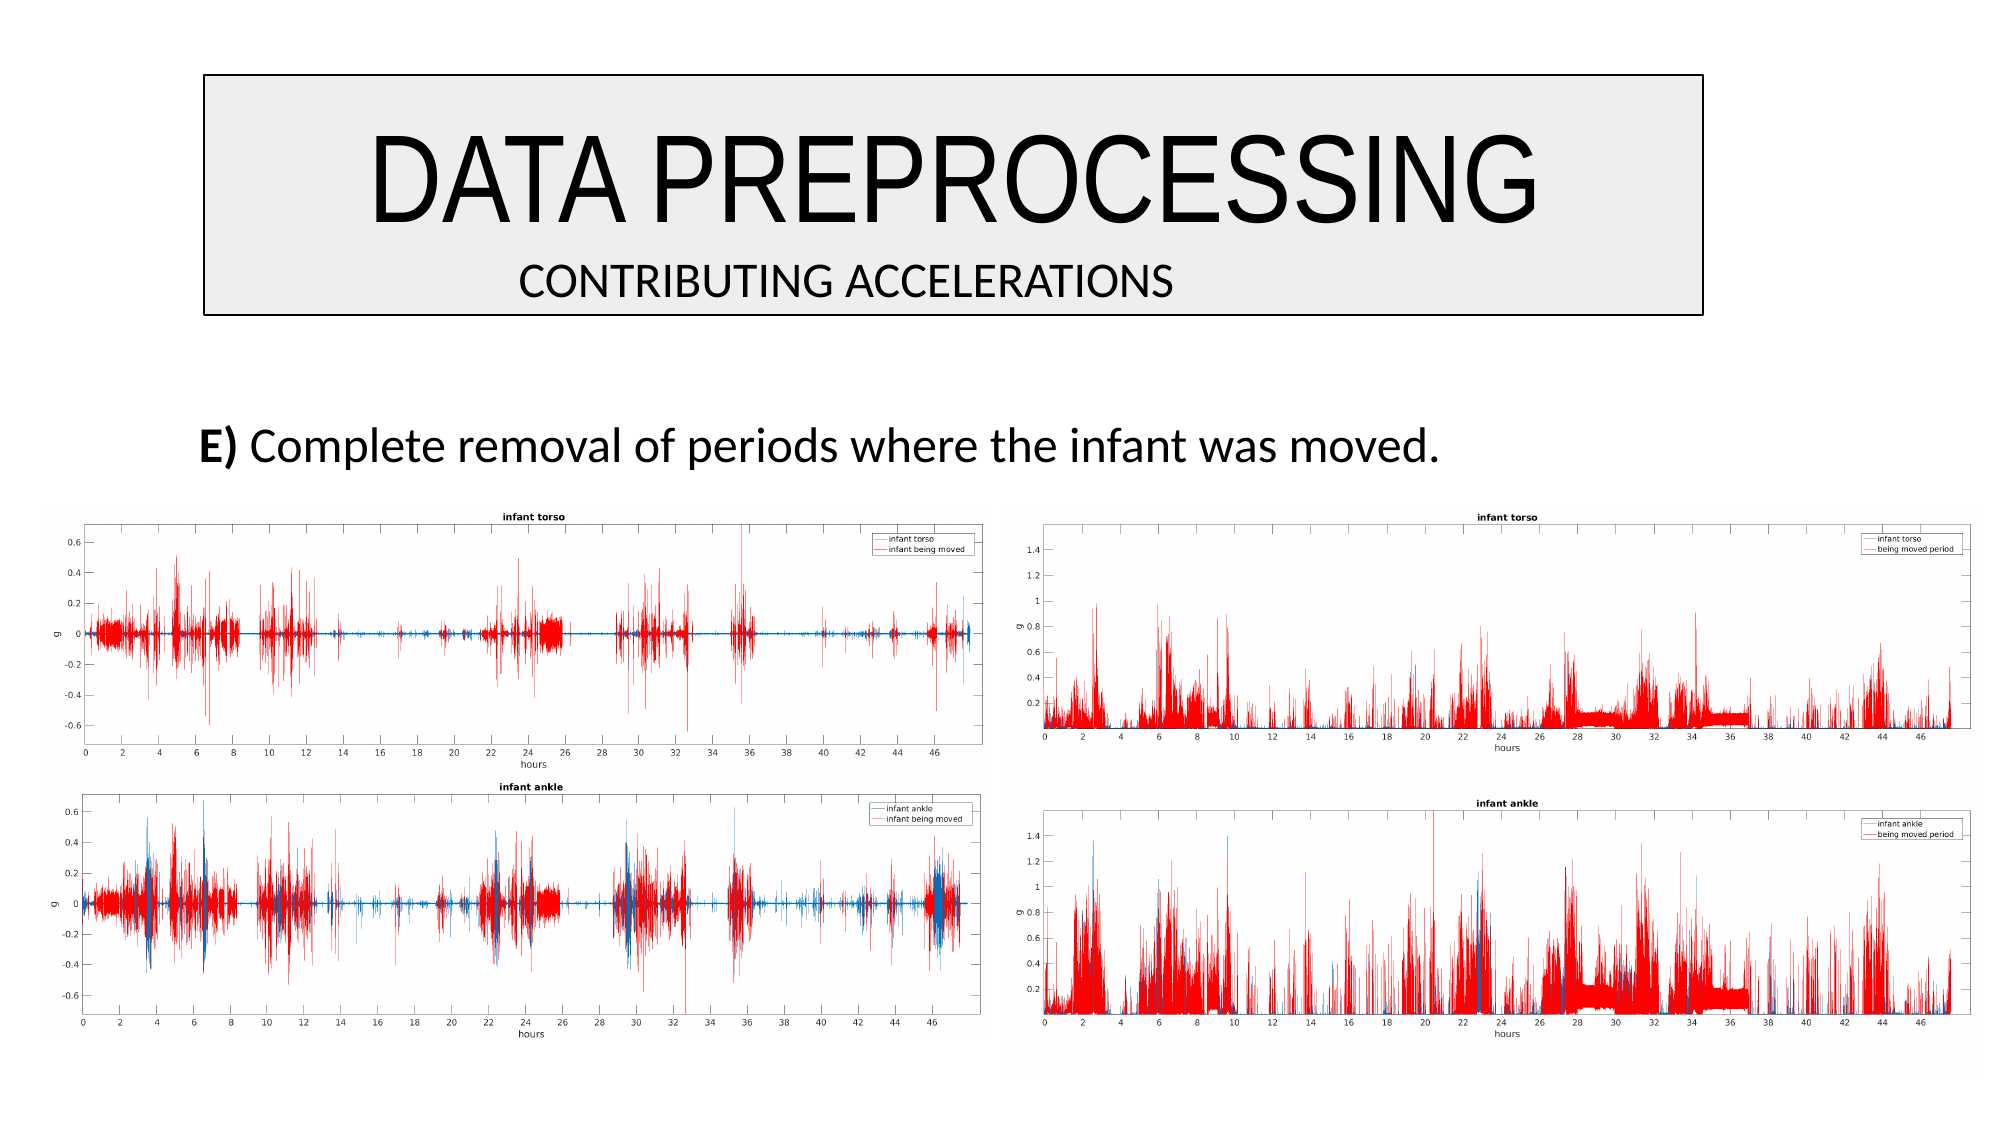

DATA PREPROCESSING
				CONTRIBUTING ACCELERATIONS
# E) Complete removal of periods where the infant was moved.